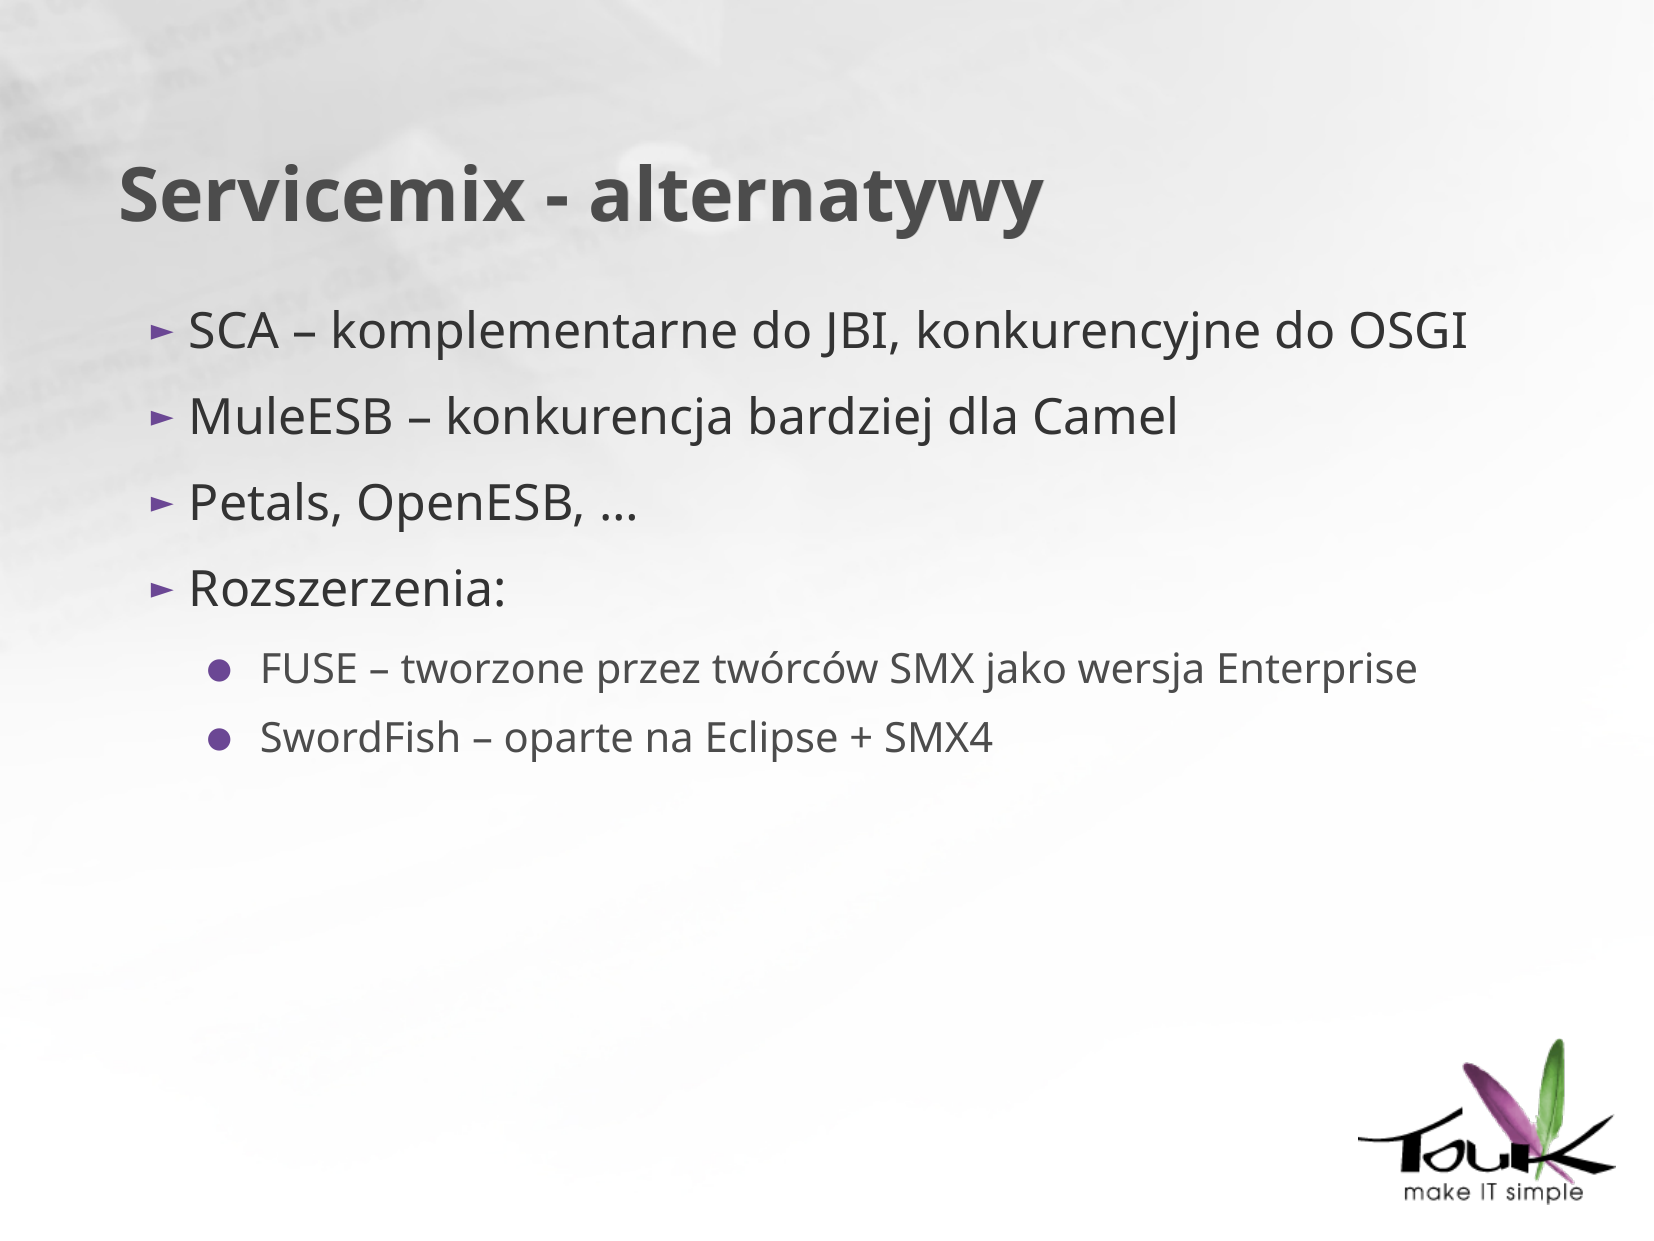

# Servicemix - alternatywy
SCA – komplementarne do JBI, konkurencyjne do OSGI
MuleESB – konkurencja bardziej dla Camel
Petals, OpenESB, …
Rozszerzenia:
FUSE – tworzone przez twórców SMX jako wersja Enterprise
SwordFish – oparte na Eclipse + SMX4